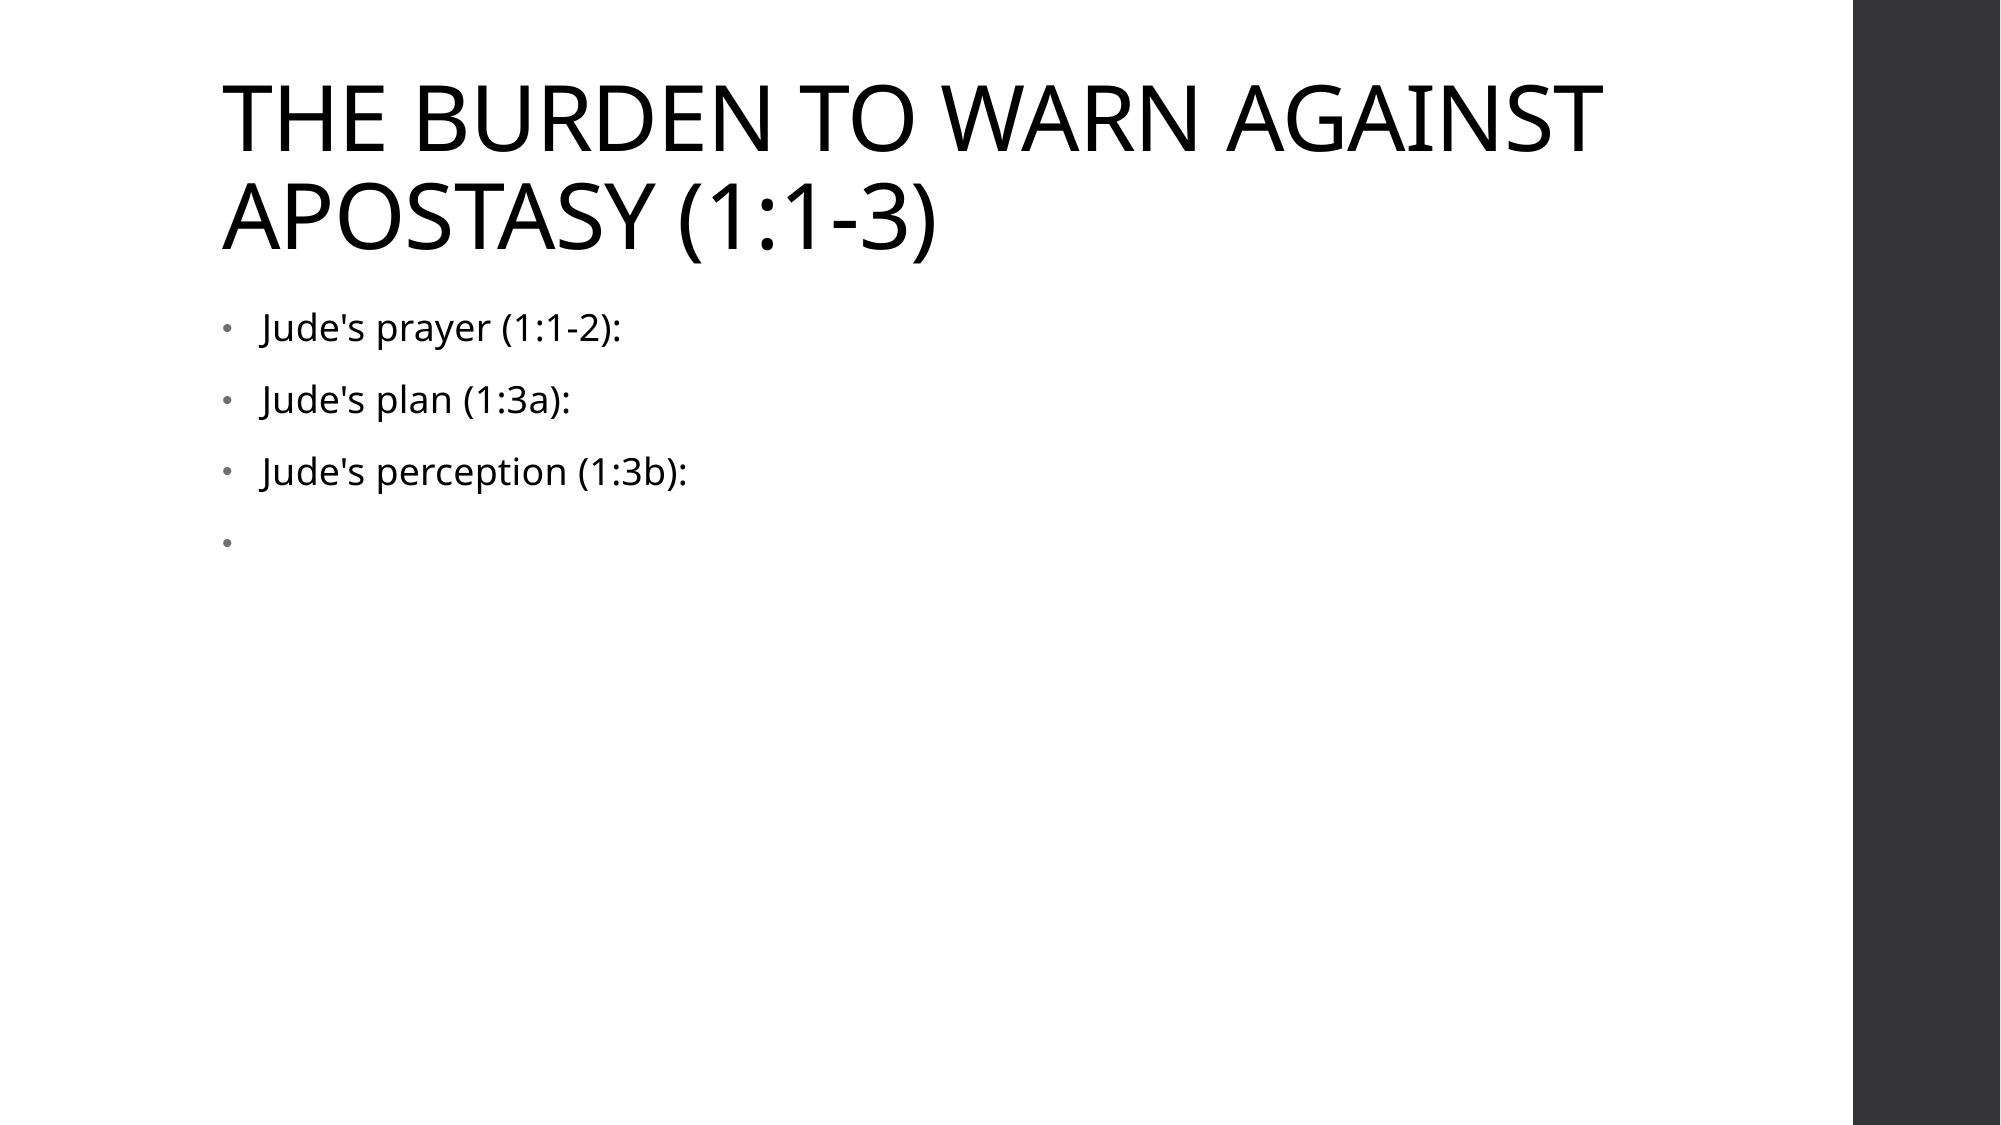

# THE BURDEN TO WARN AGAINST APOSTASY (1:1-3)
 Jude's prayer (1:1-2):
 Jude's plan (1:3a):
 Jude's perception (1:3b):